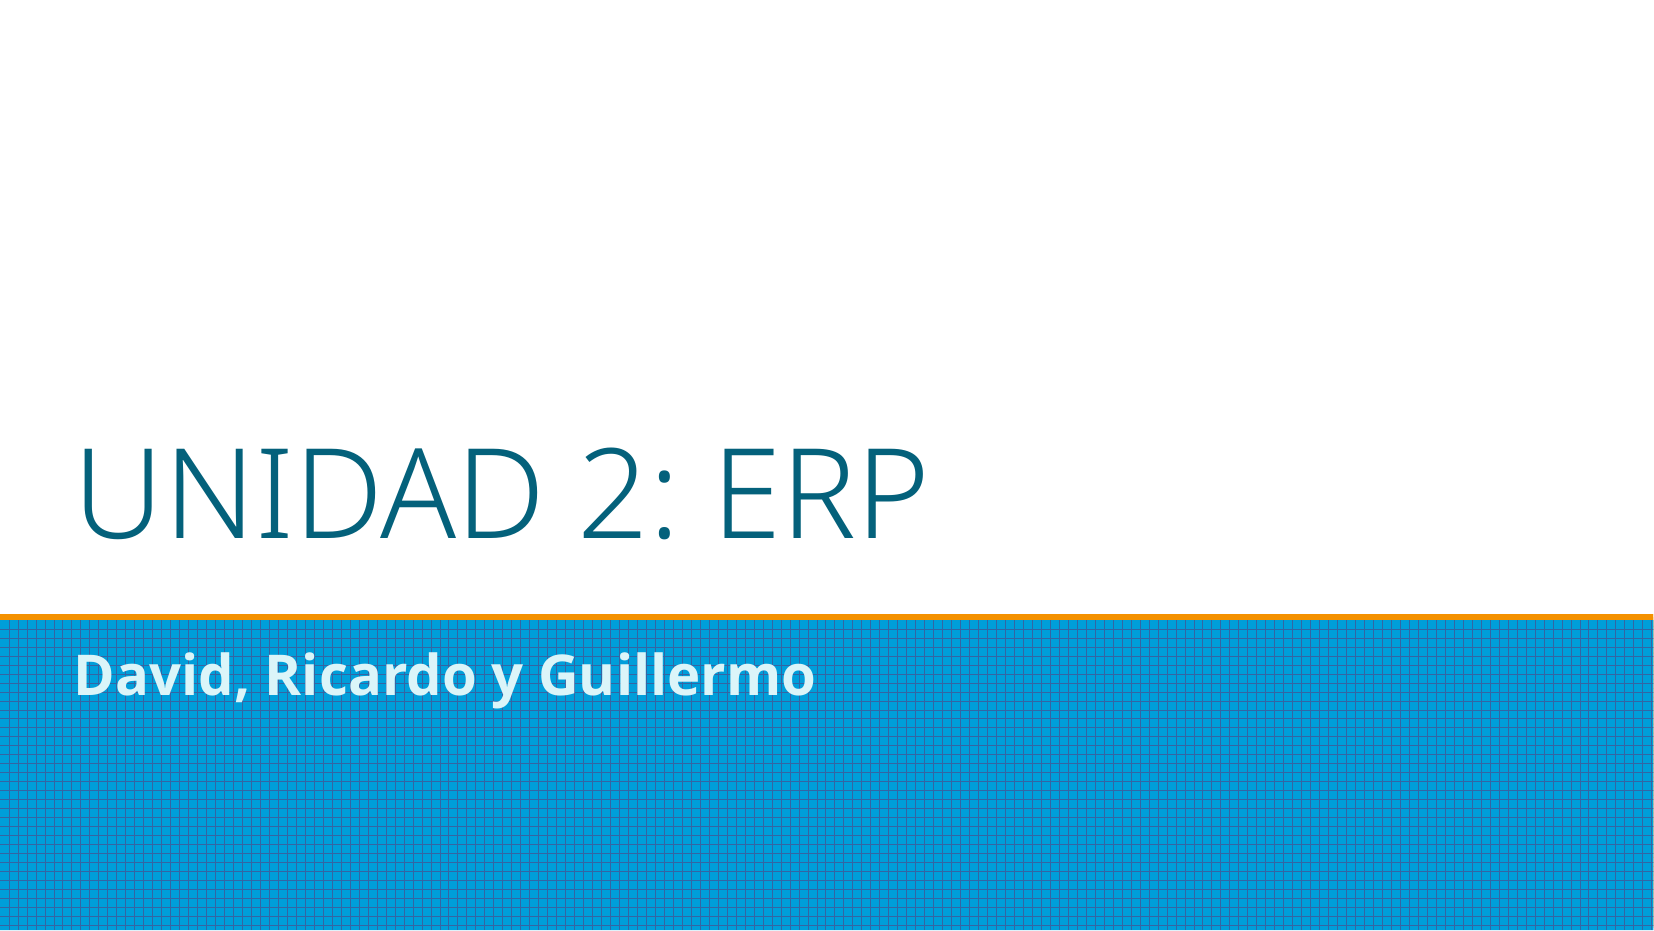

# UNIDAD 2: ERP
David, Ricardo y Guillermo